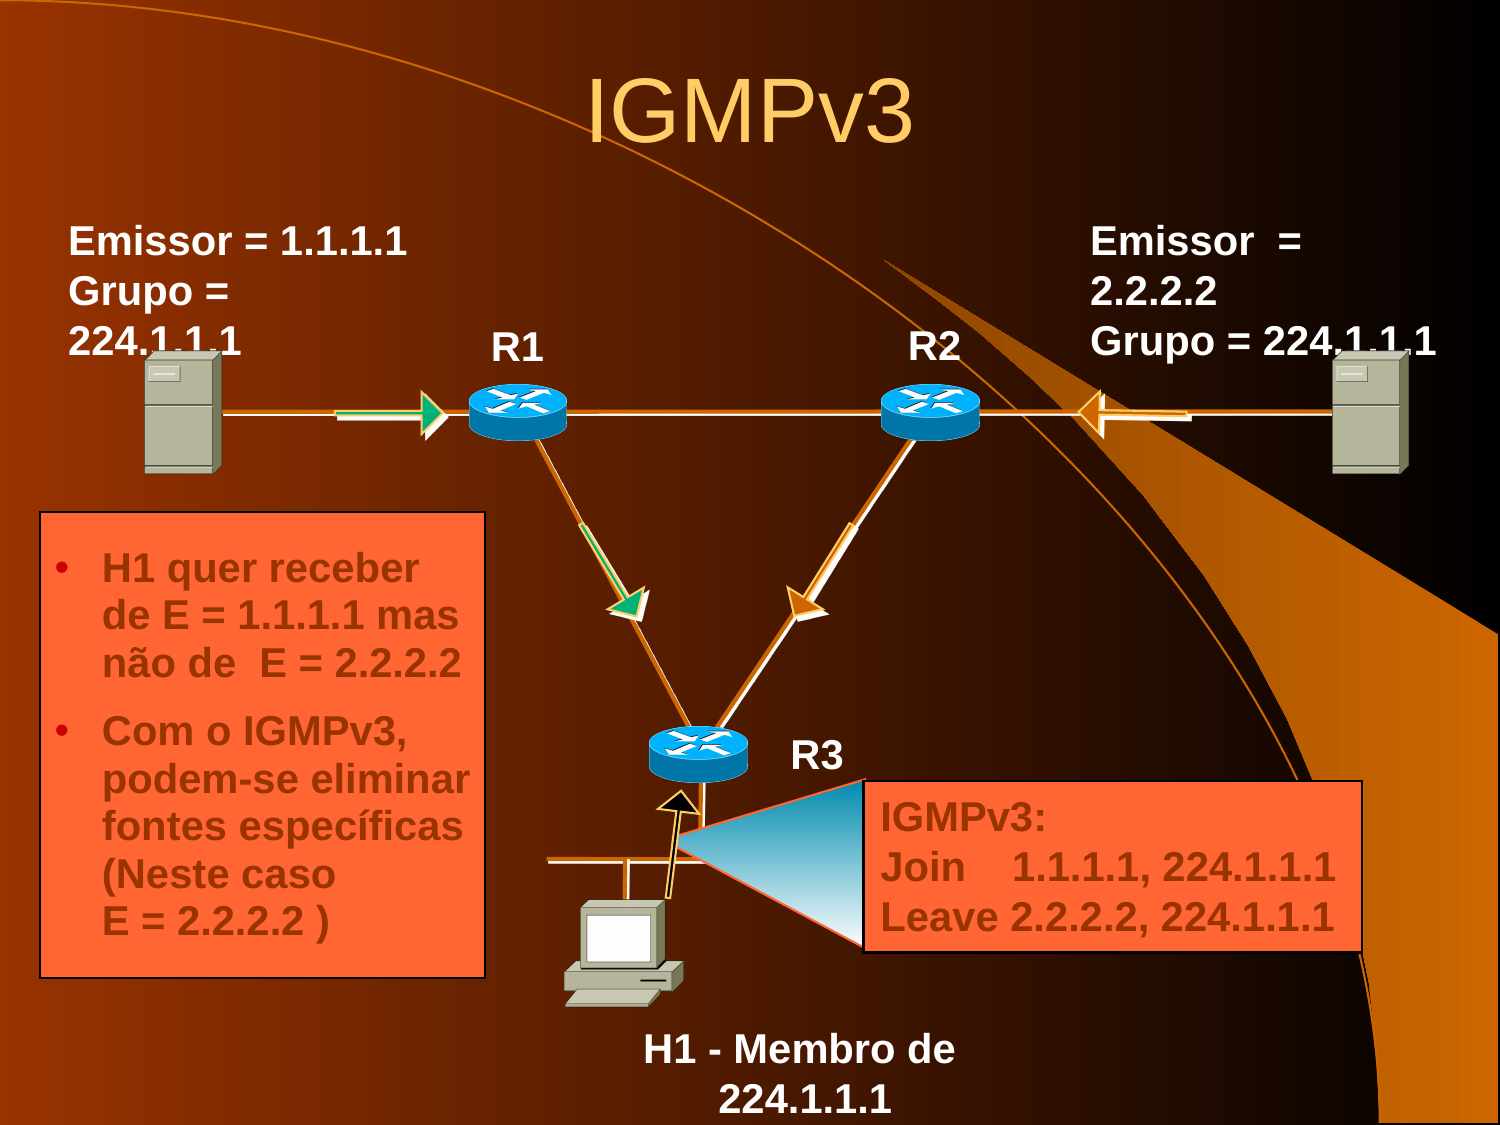

# IGMPv3
Emissor = 1.1.1.1
Grupo = 224.1.1.1
Emissor = 2.2.2.2
Grupo = 224.1.1.1
R2
R1
H1 quer receber de E = 1.1.1.1 mas não de E = 2.2.2.2
Com o IGMPv3, podem-se eliminar fontes específicas (Neste caso E = 2.2.2.2 )
R3
IGMPv3:
Join 1.1.1.1, 224.1.1.1
Leave 2.2.2.2, 224.1.1.1
H1 - Membro de 224.1.1.1